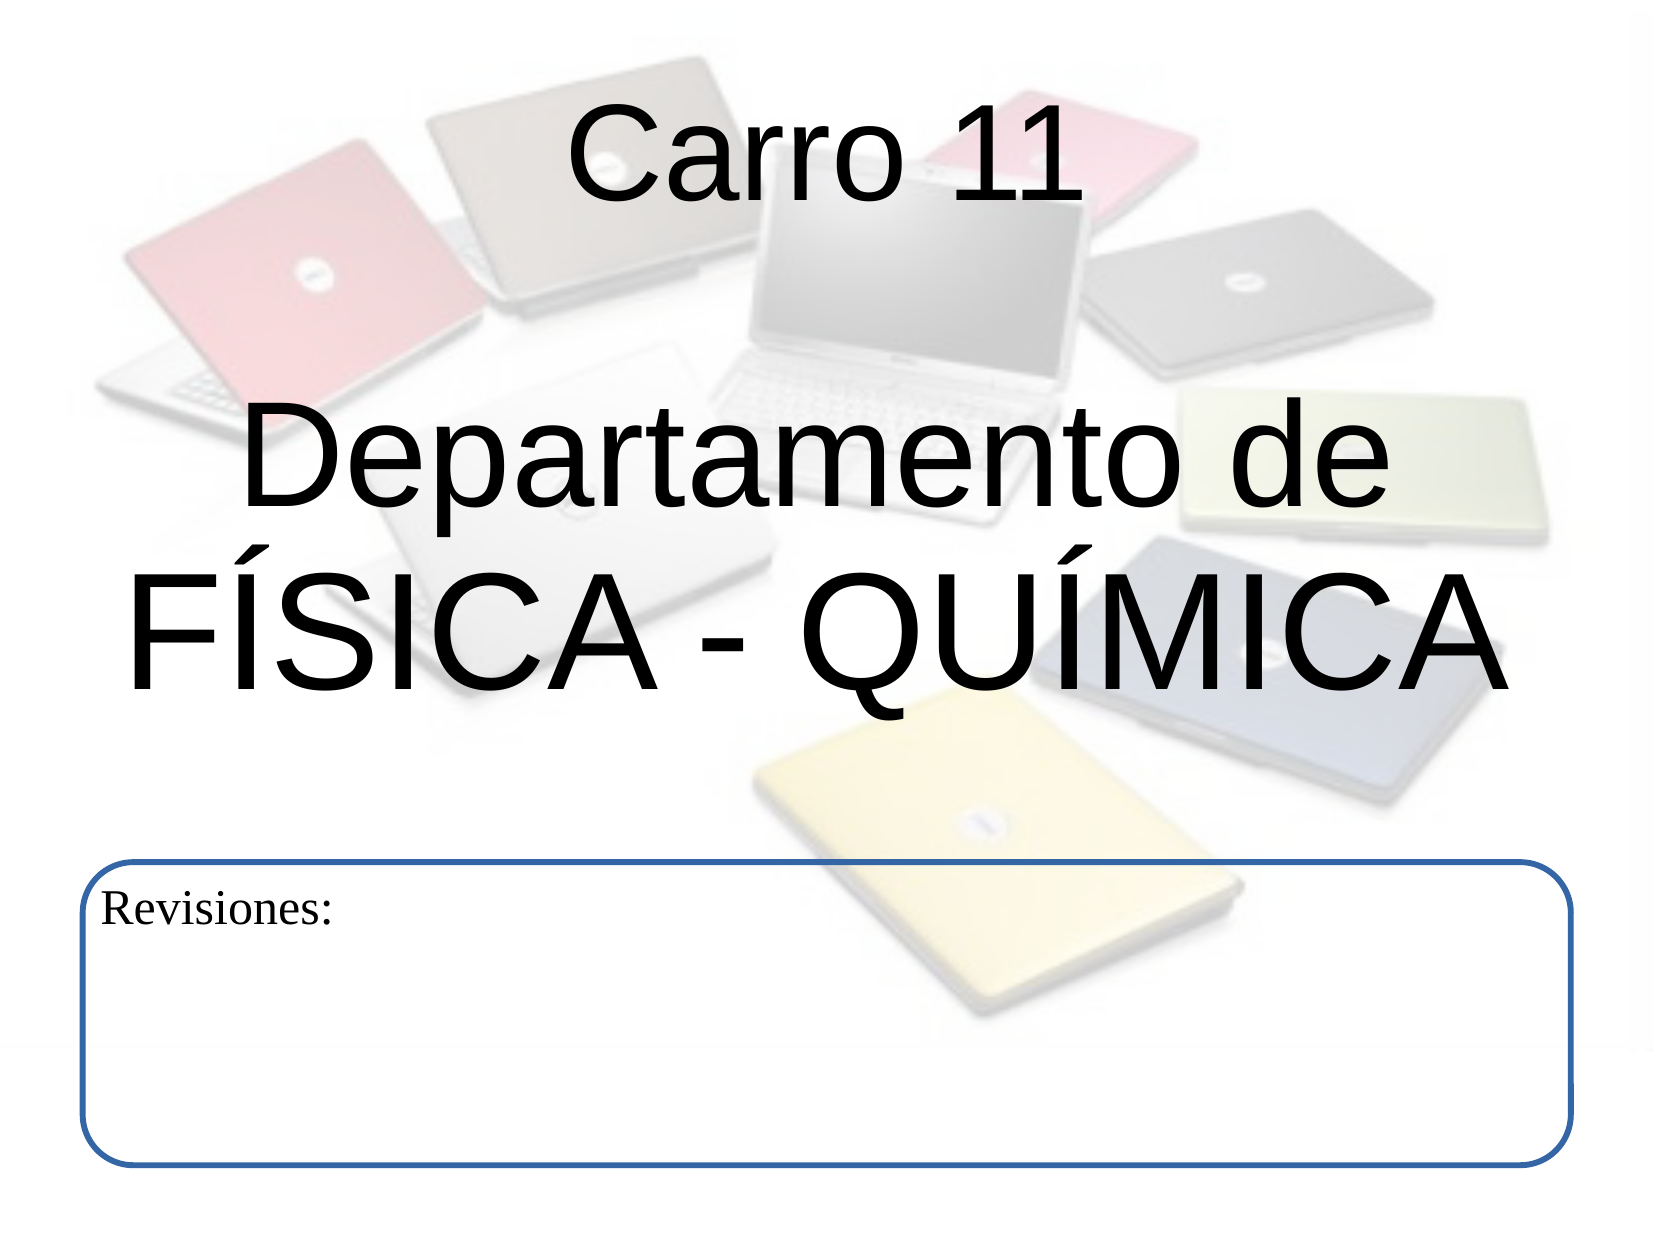

# Carro 11
Departamento de
FÍSICA - QUÍMICA